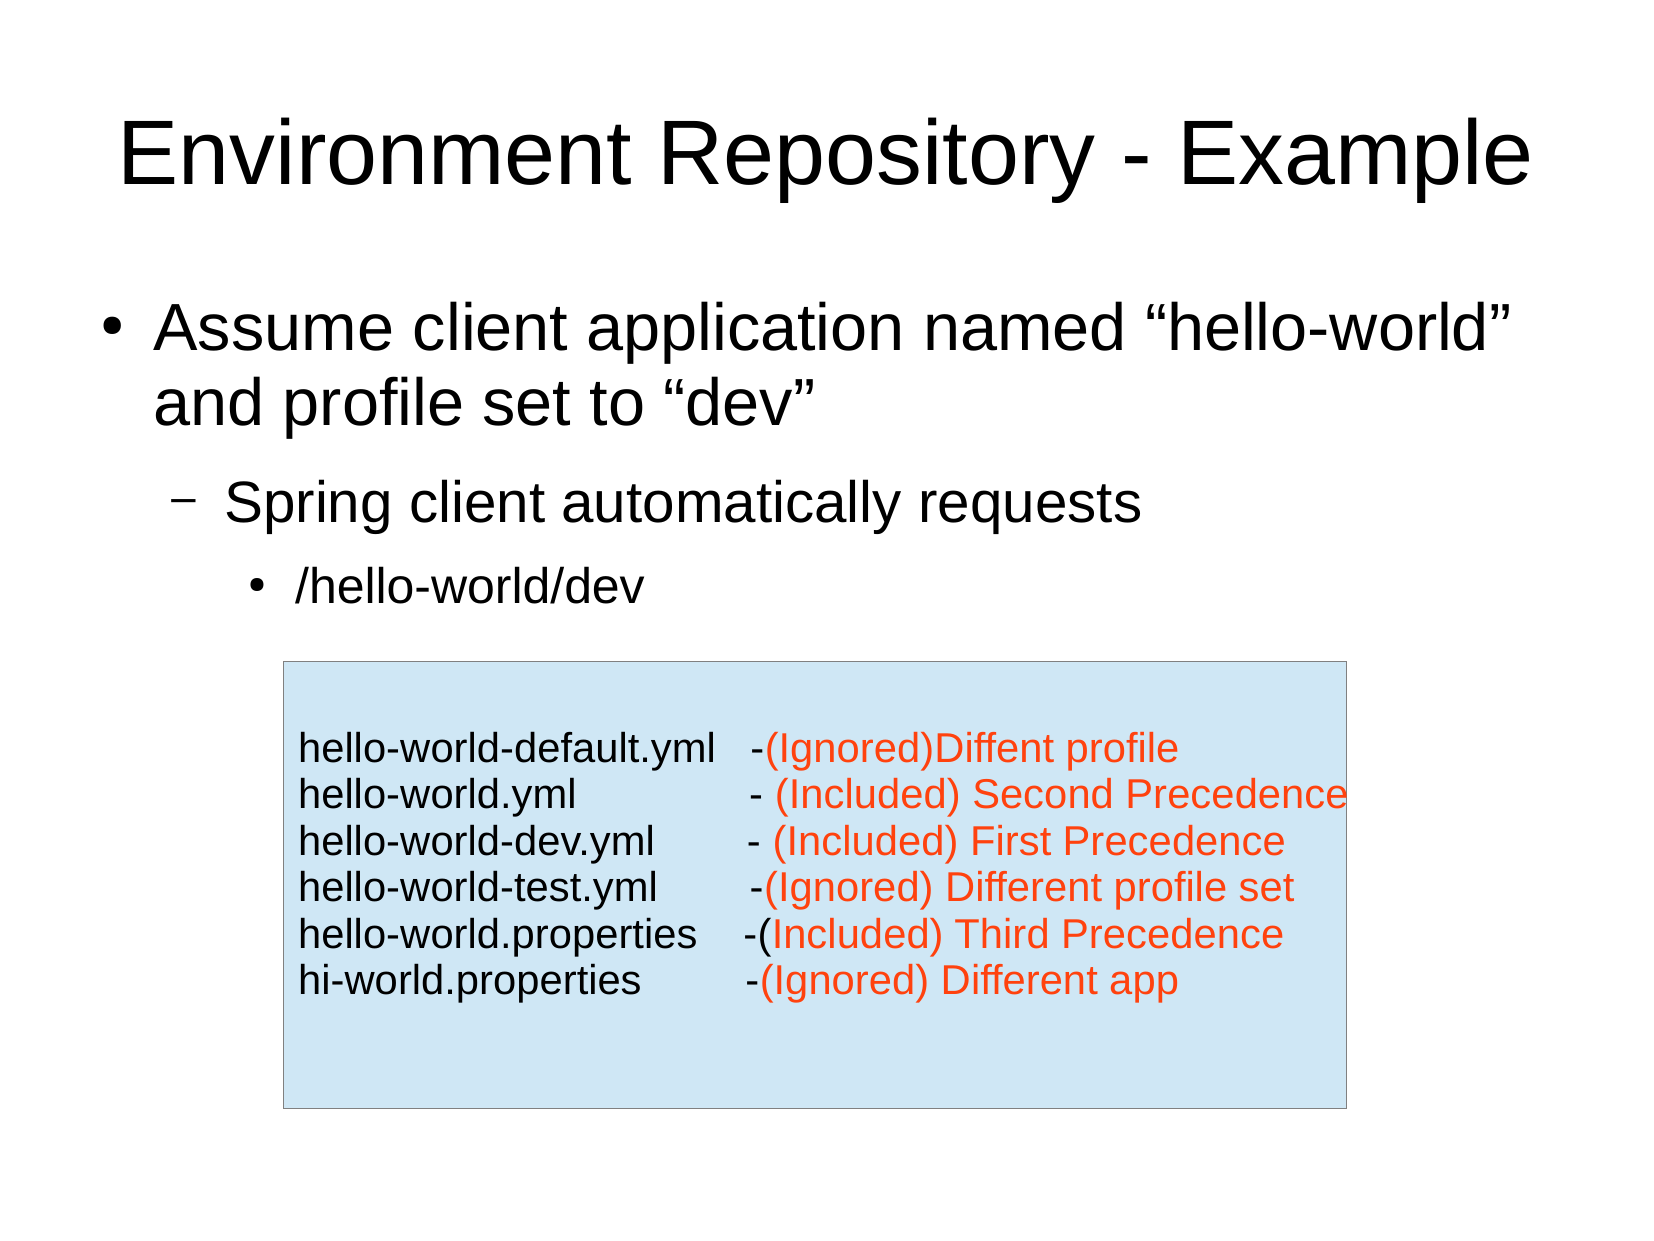

# Environment Repository - Example
Assume client application named “hello-world” and profile set to “dev”
Spring client automatically requests
/hello-world/dev
hello-world-default.yml -(Ignored)Diffent profile
hello-world.yml - (Included) Second Precedence
hello-world-dev.yml - (Included) First Precedence
hello-world-test.yml -(Ignored) Different profile set
hello-world.properties -(Included) Third Precedence
hi-world.properties -(Ignored) Different app